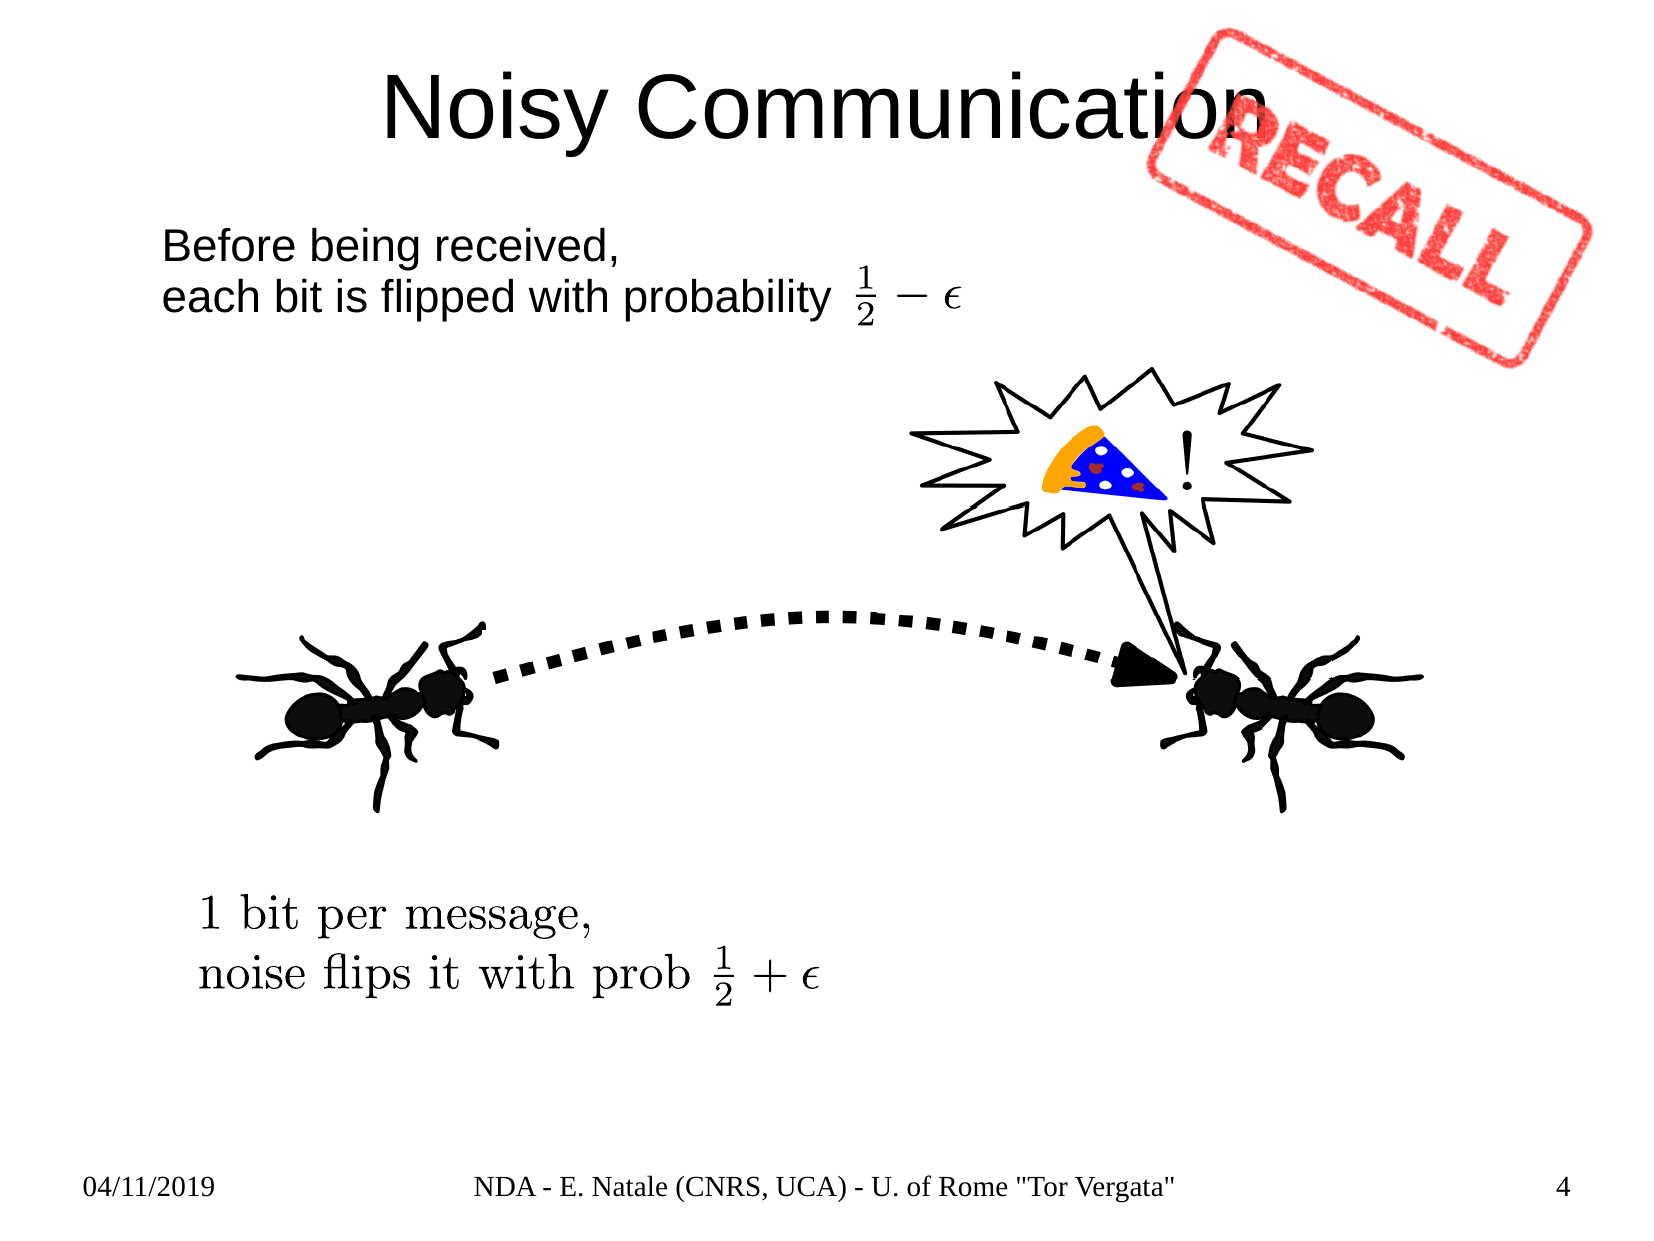

# Noisy Communication
Before being received,
each bit is flipped with probability
04/11/2019
NDA - E. Natale (CNRS, UCA) - U. of Rome "Tor Vergata"
4